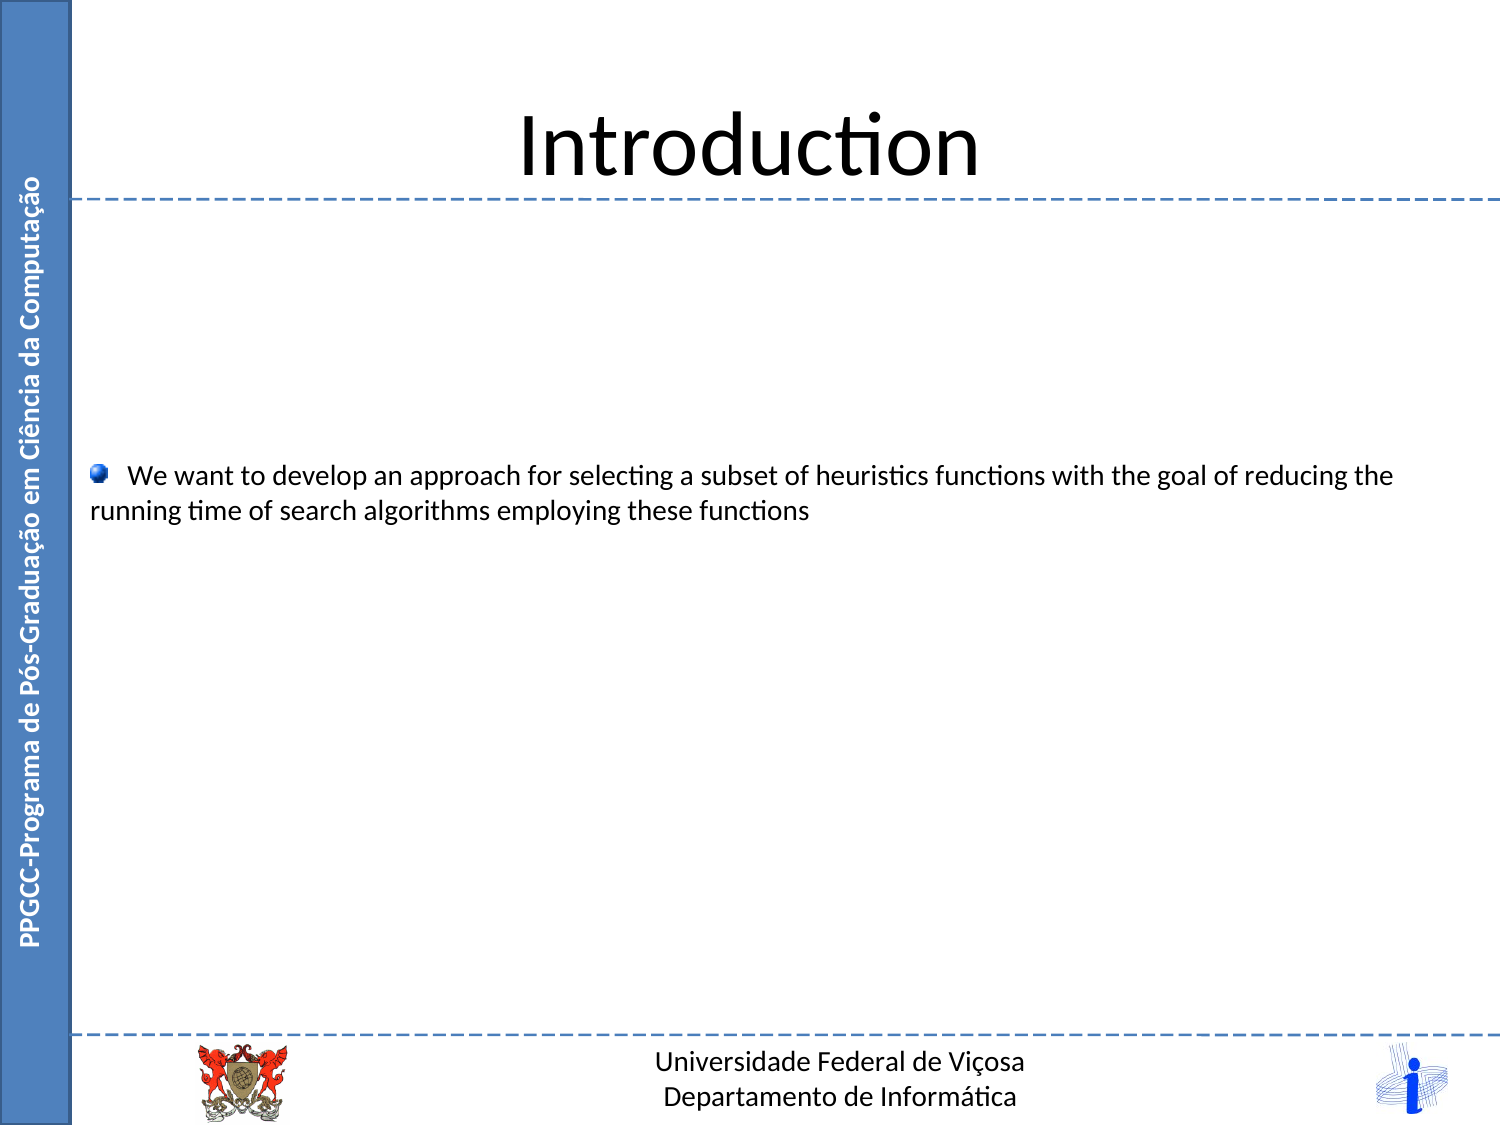

Introduction
 We want to develop an approach for selecting a subset of heuristics functions with the goal of reducing the running time of search algorithms employing these functions
PPGCC-Programa de Pós-Graduação em Ciência da Computação
Universidade Federal de Viçosa
Departamento de Informática